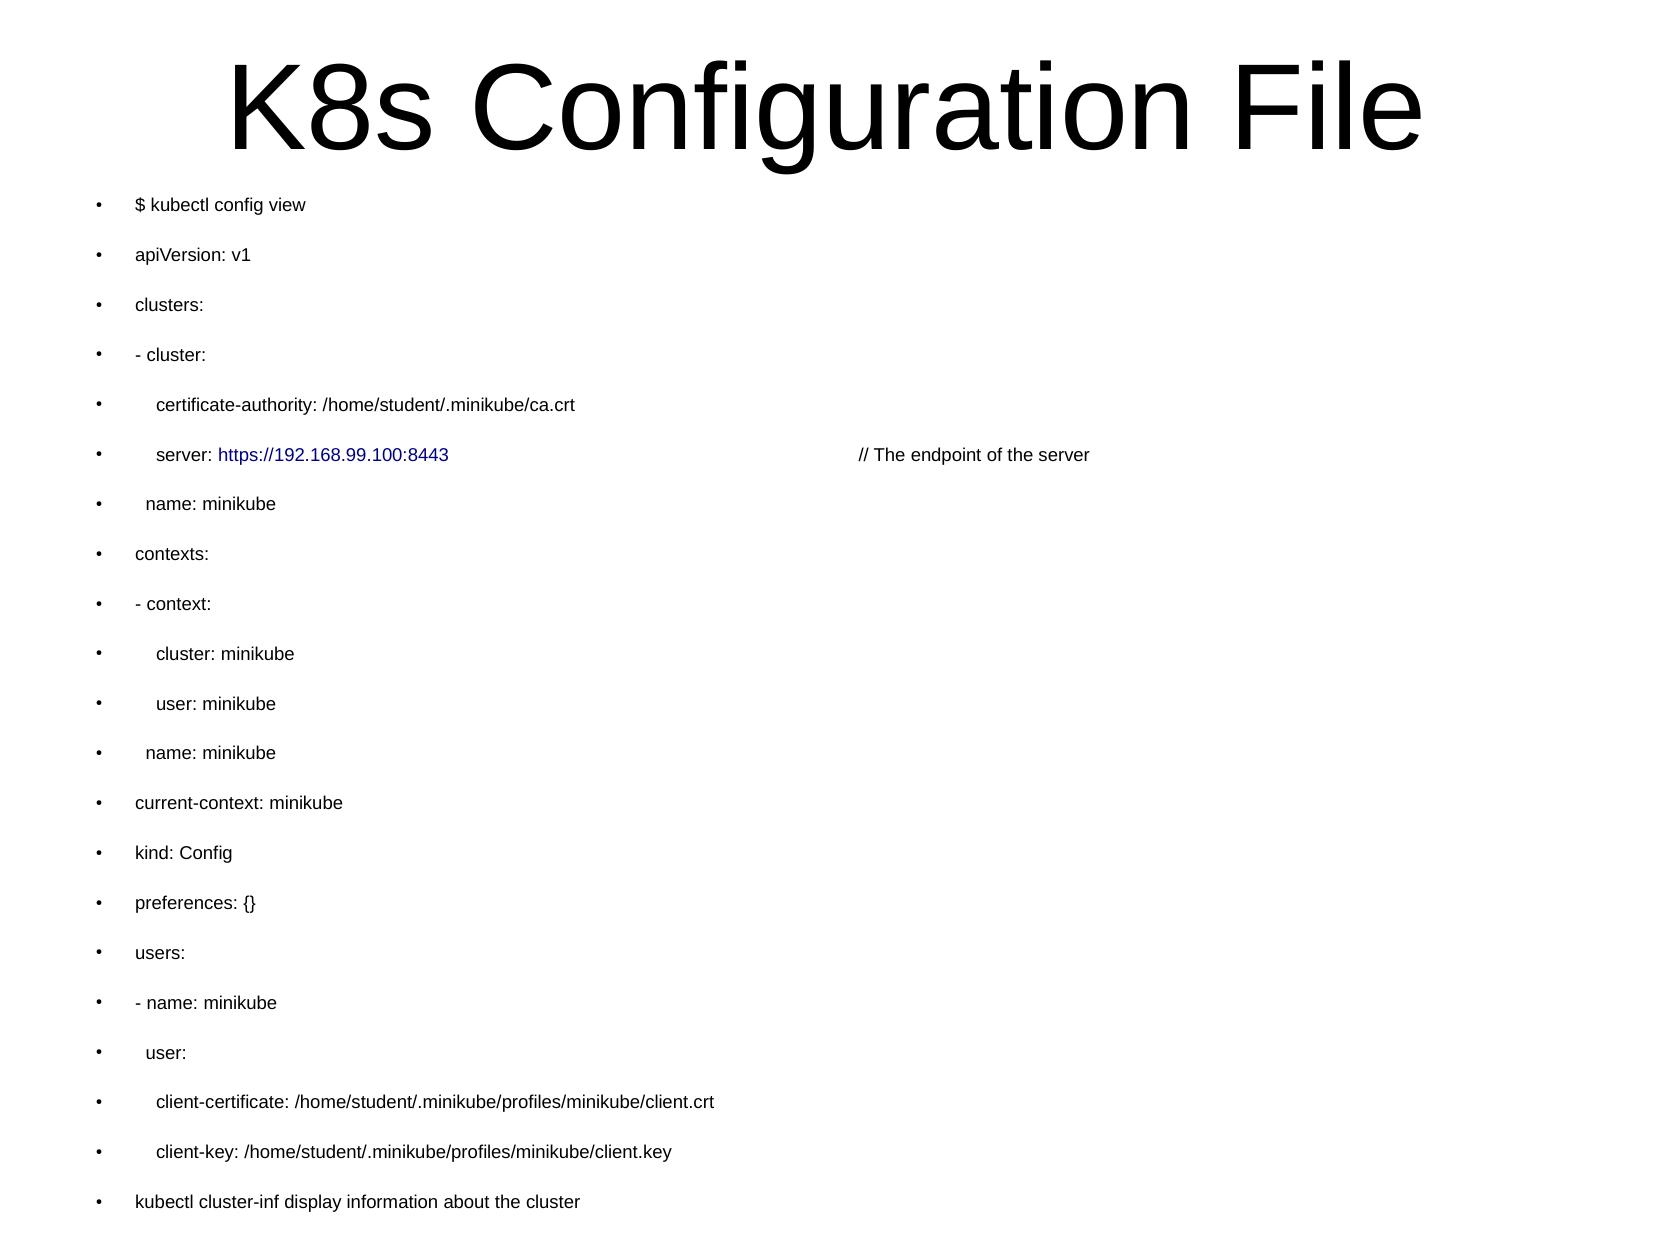

# K8s Configuration File
$ kubectl config view
apiVersion: v1
clusters:
- cluster:
 certificate-authority: /home/student/.minikube/ca.crt
 server: https://192.168.99.100:8443						 		 			 					 	 	 	 // The endpoint of the server
 name: minikube
contexts:
- context:
 cluster: minikube
 user: minikube
 name: minikube
current-context: minikube
kind: Config
preferences: {}
users:
- name: minikube
 user:
 client-certificate: /home/student/.minikube/profiles/minikube/client.crt
 client-key: /home/student/.minikube/profiles/minikube/client.key
kubectl cluster-inf display information about the cluster